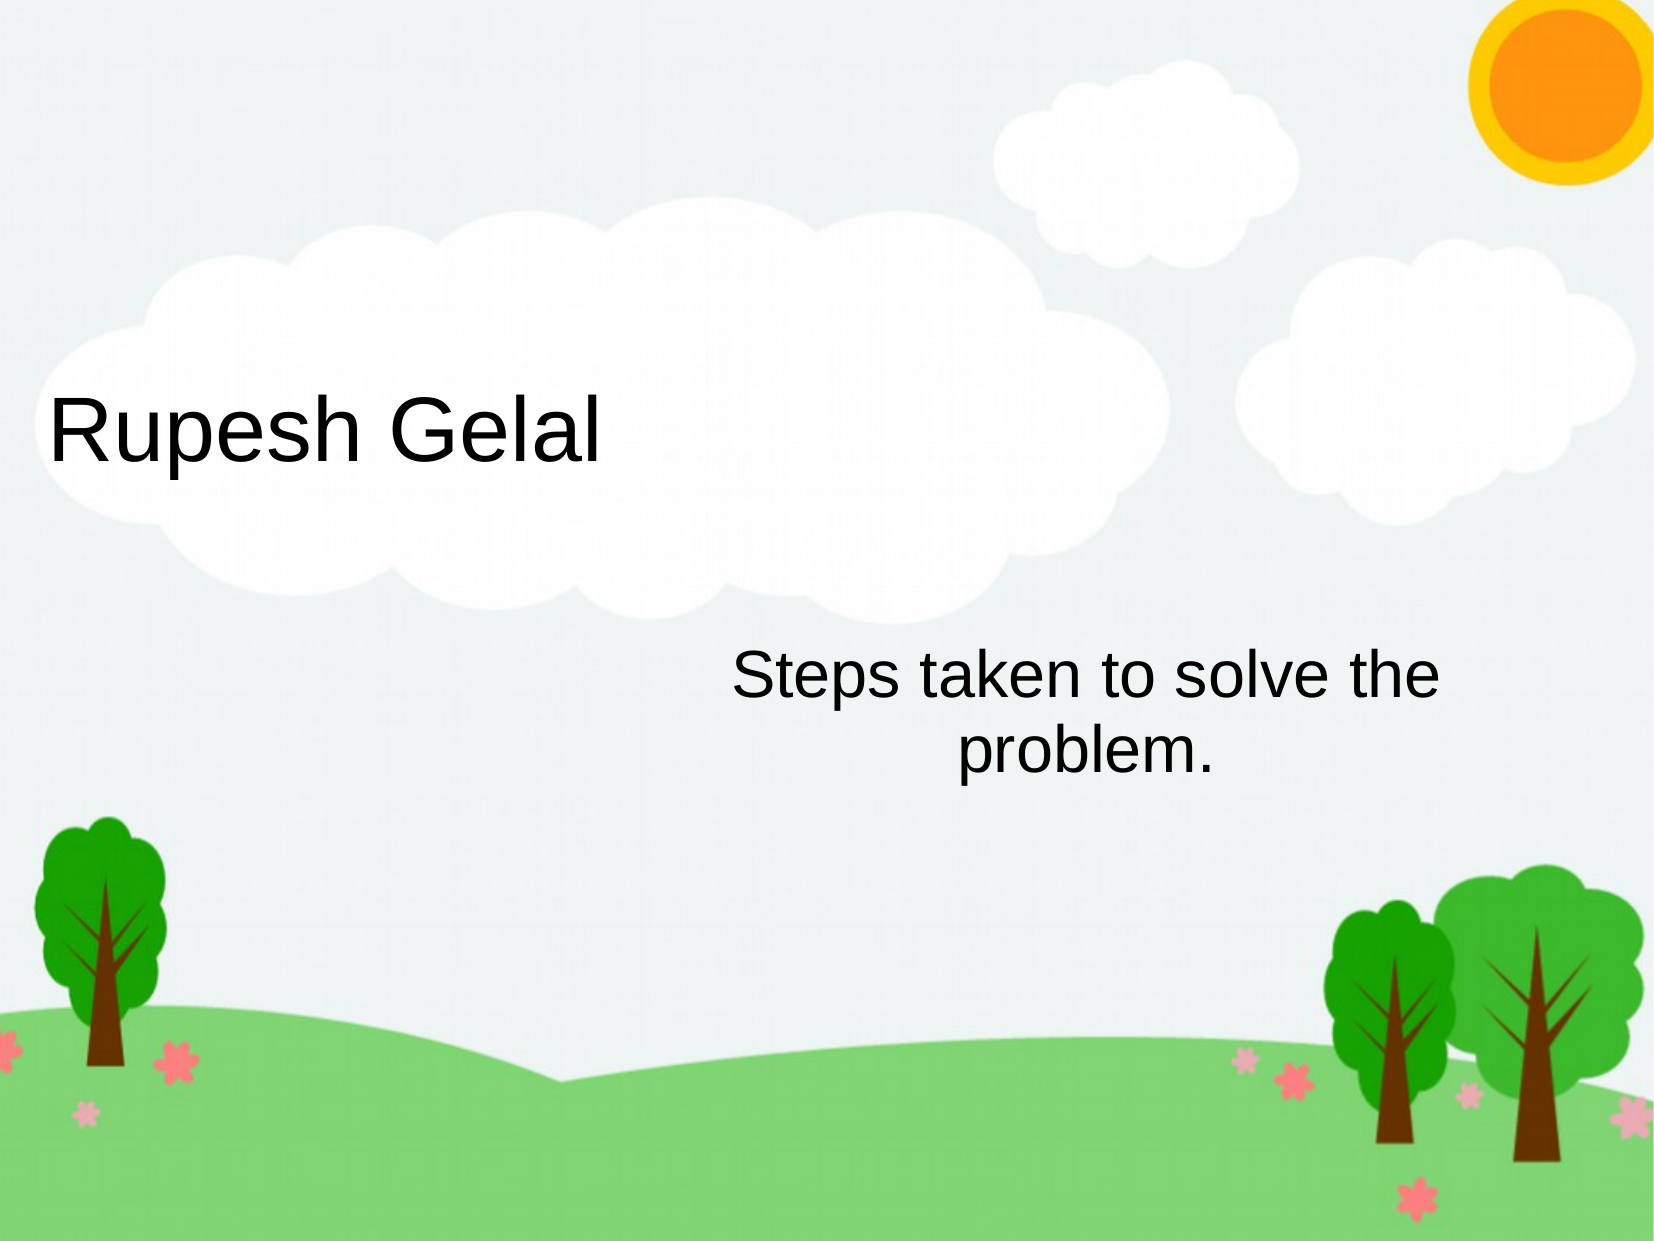

# Rupesh Gelal
Steps taken to solve the problem.